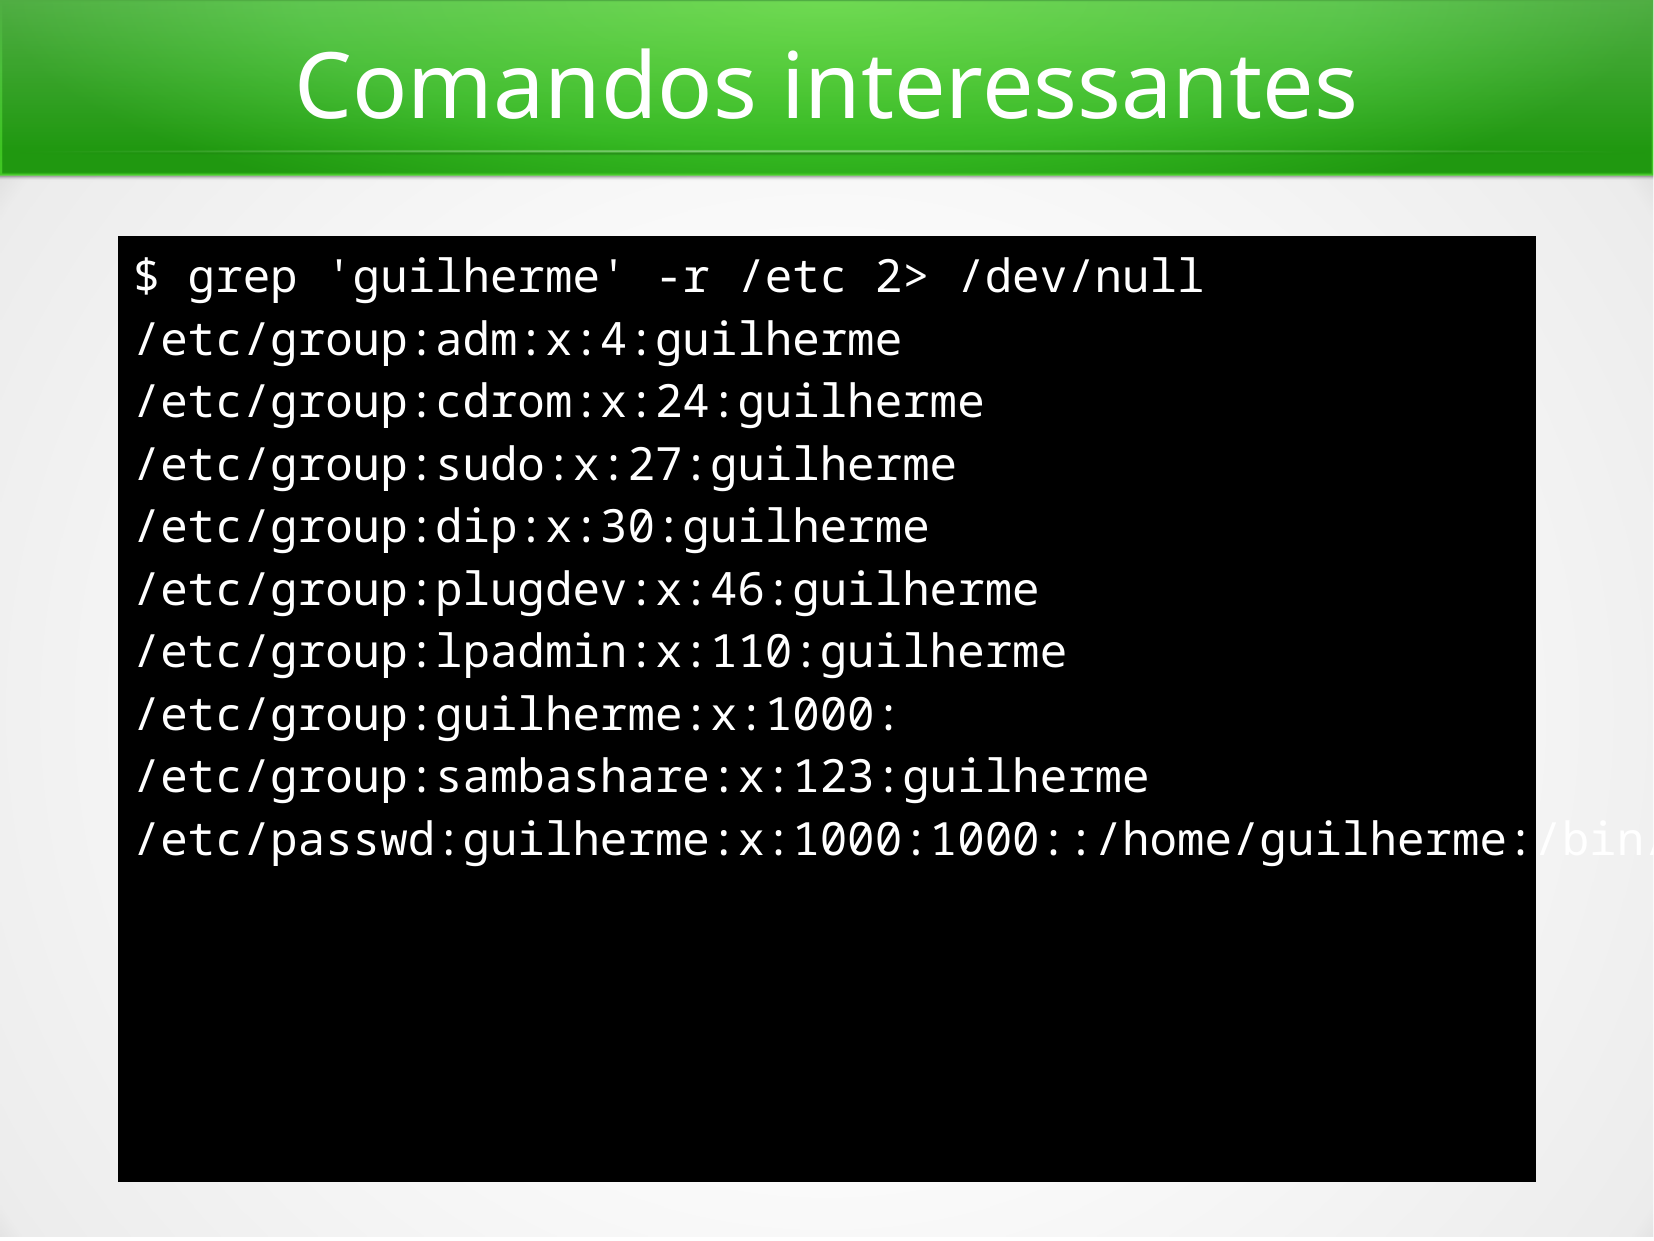

# Comandos interessantes
$ grep 'guilherme' -r /etc 2> /dev/null
/etc/group:adm:x:4:guilherme
/etc/group:cdrom:x:24:guilherme
/etc/group:sudo:x:27:guilherme
/etc/group:dip:x:30:guilherme
/etc/group:plugdev:x:46:guilherme
/etc/group:lpadmin:x:110:guilherme
/etc/group:guilherme:x:1000:
/etc/group:sambashare:x:123:guilherme
/etc/passwd:guilherme:x:1000:1000::/home/guilherme:/bin/bash